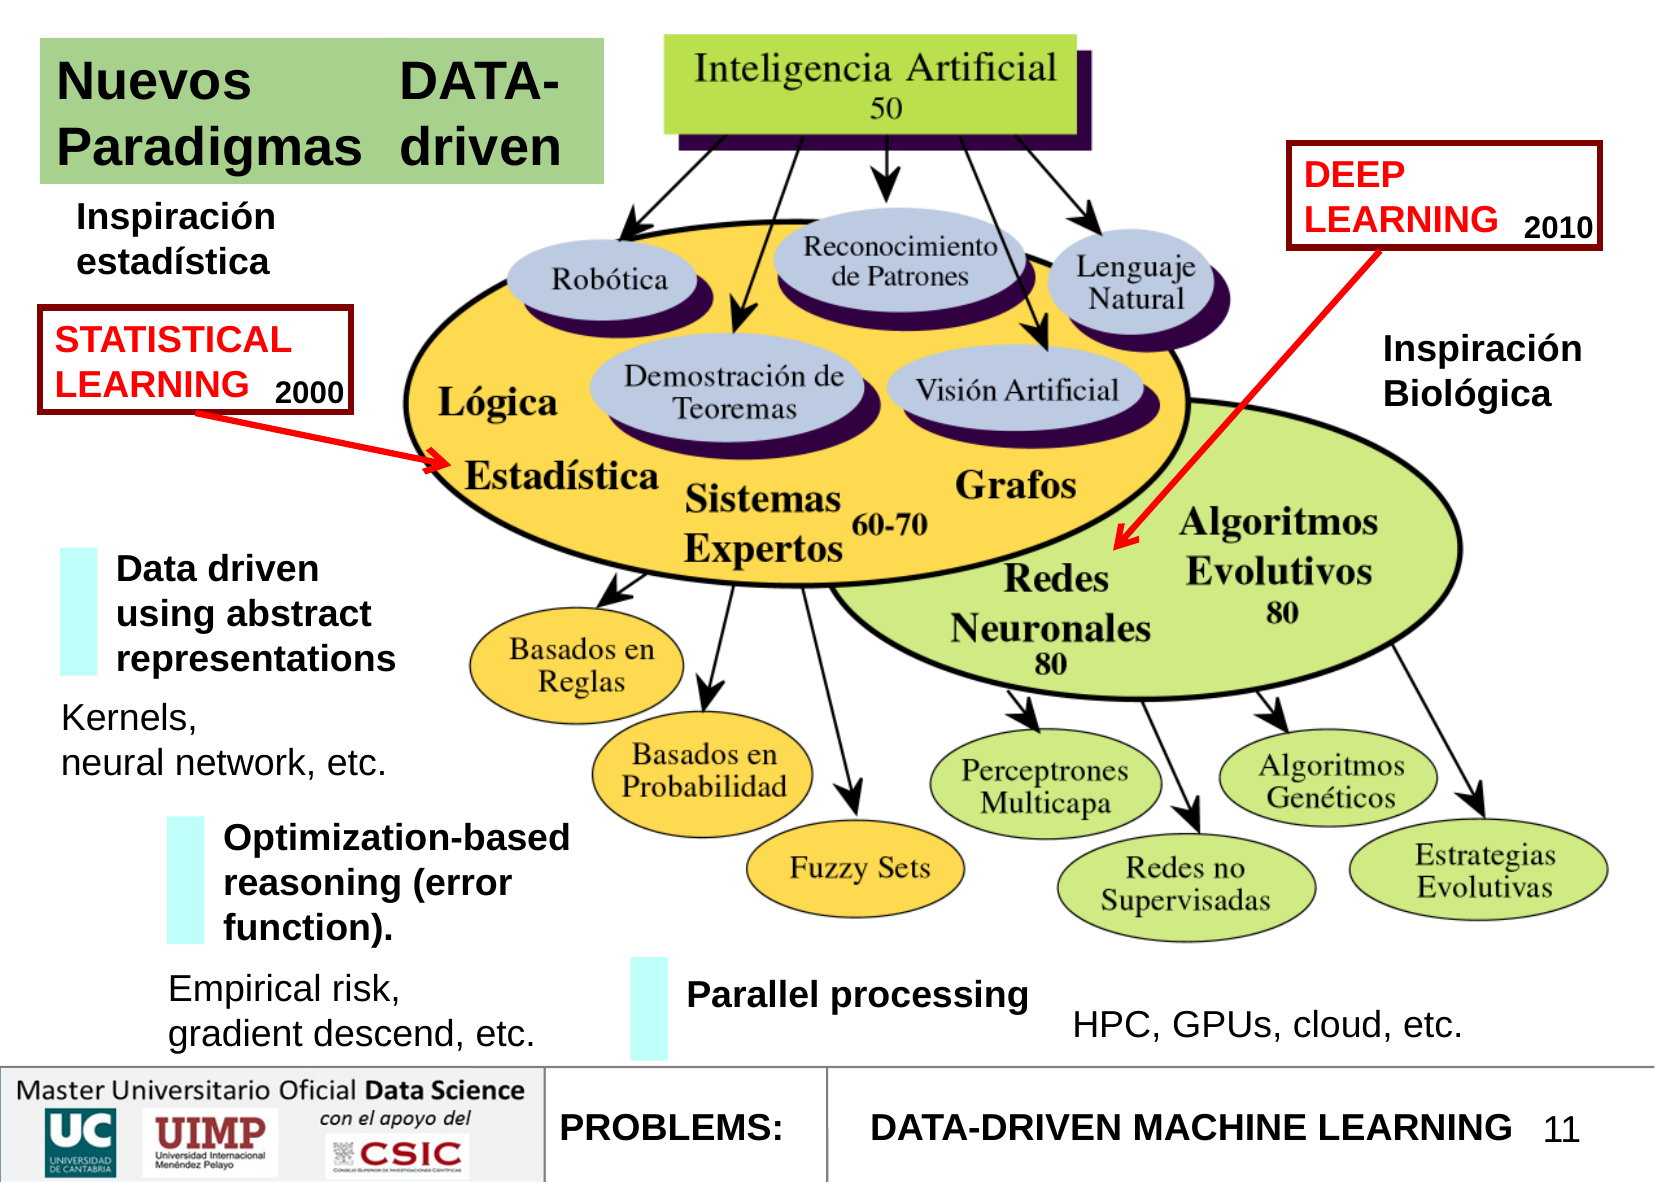

Nuevos
Paradigmas
DATA-
driven
DEEP
LEARNING
Inspiración estadística
2010
STATISTICAL
LEARNING
Inspiración Biológica
2000
Data driven using abstract
representations
Kernels,
neural network, etc.
Optimization-based reasoning (error function).
Empirical risk,
gradient descend, etc.
Parallel processing
HPC, GPUs, cloud, etc.
DATA-DRIVEN MACHINE LEARNING